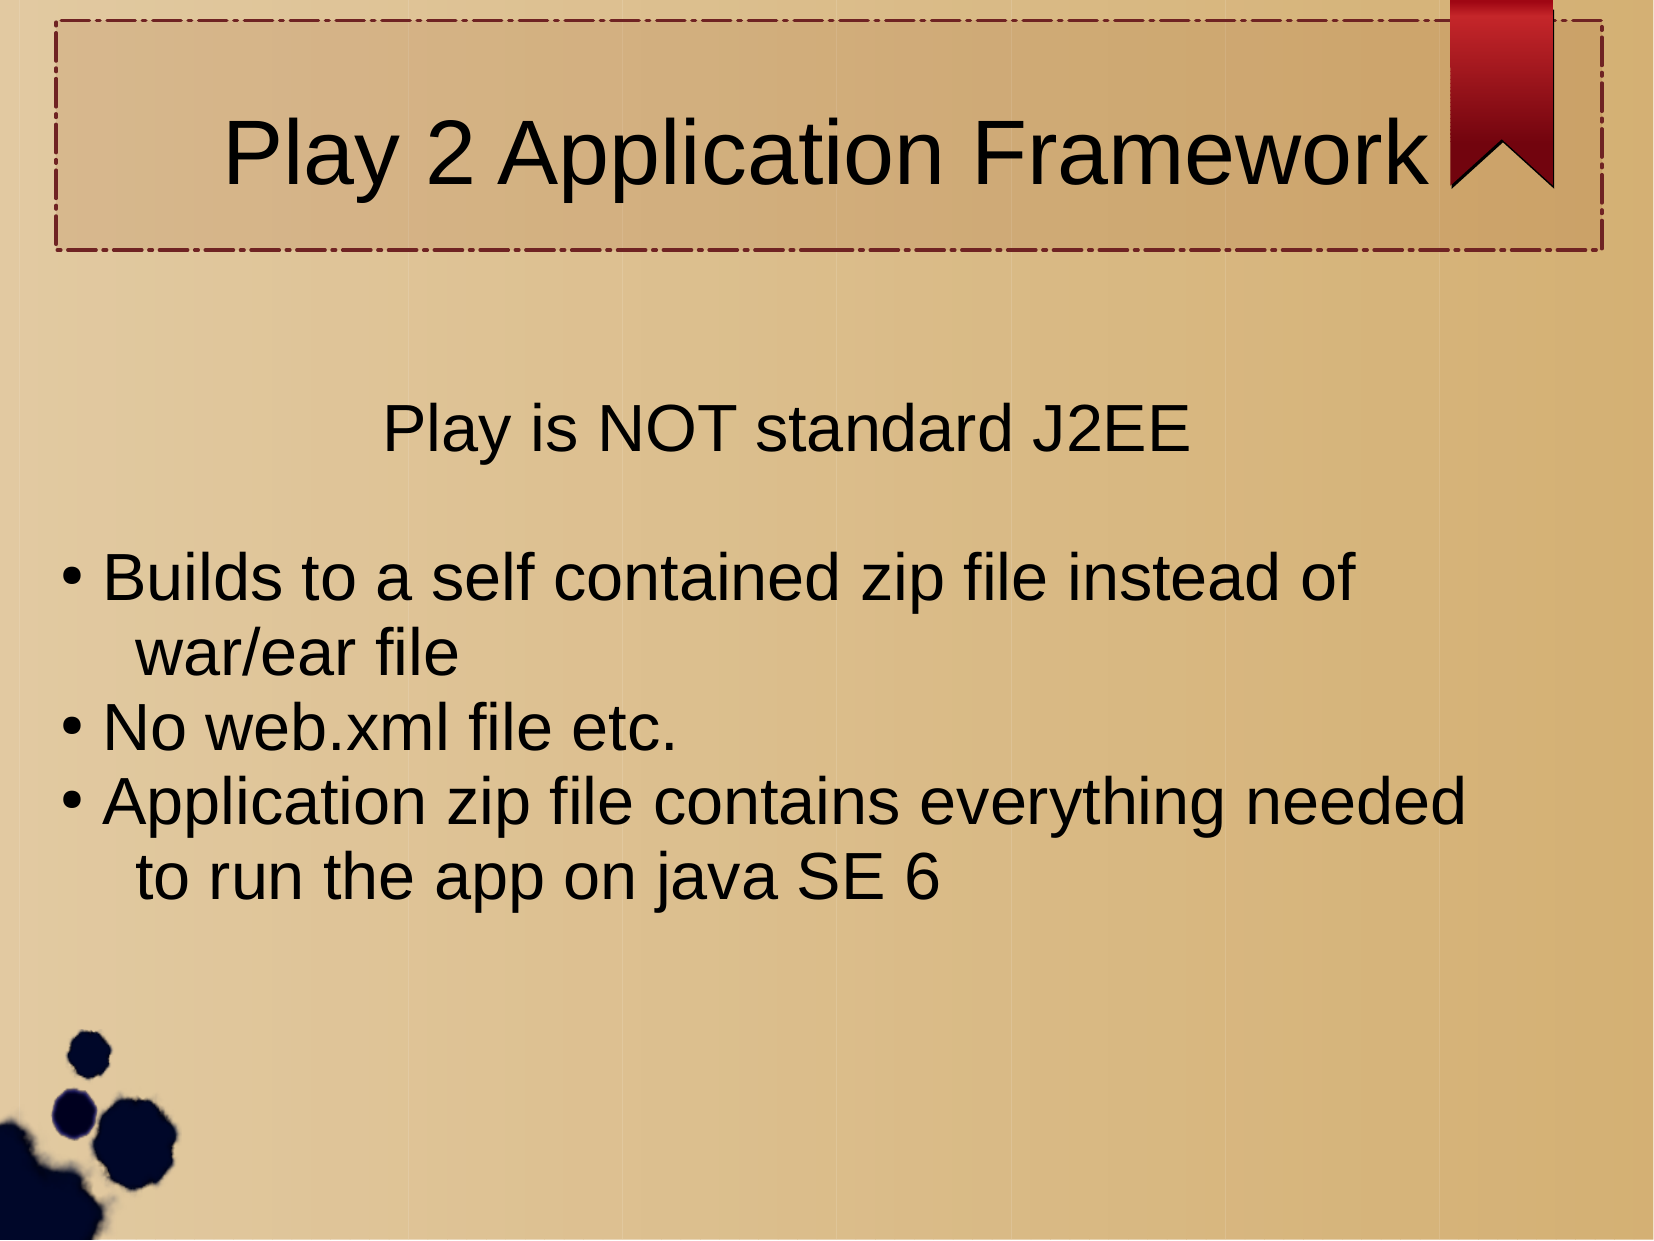

# Play 2 Application Framework
Play is NOT standard J2EE
 Builds to a self contained zip file instead of 			war/ear file
 No web.xml file etc.
 Application zip file contains everything needed 	to run the app on java SE 6